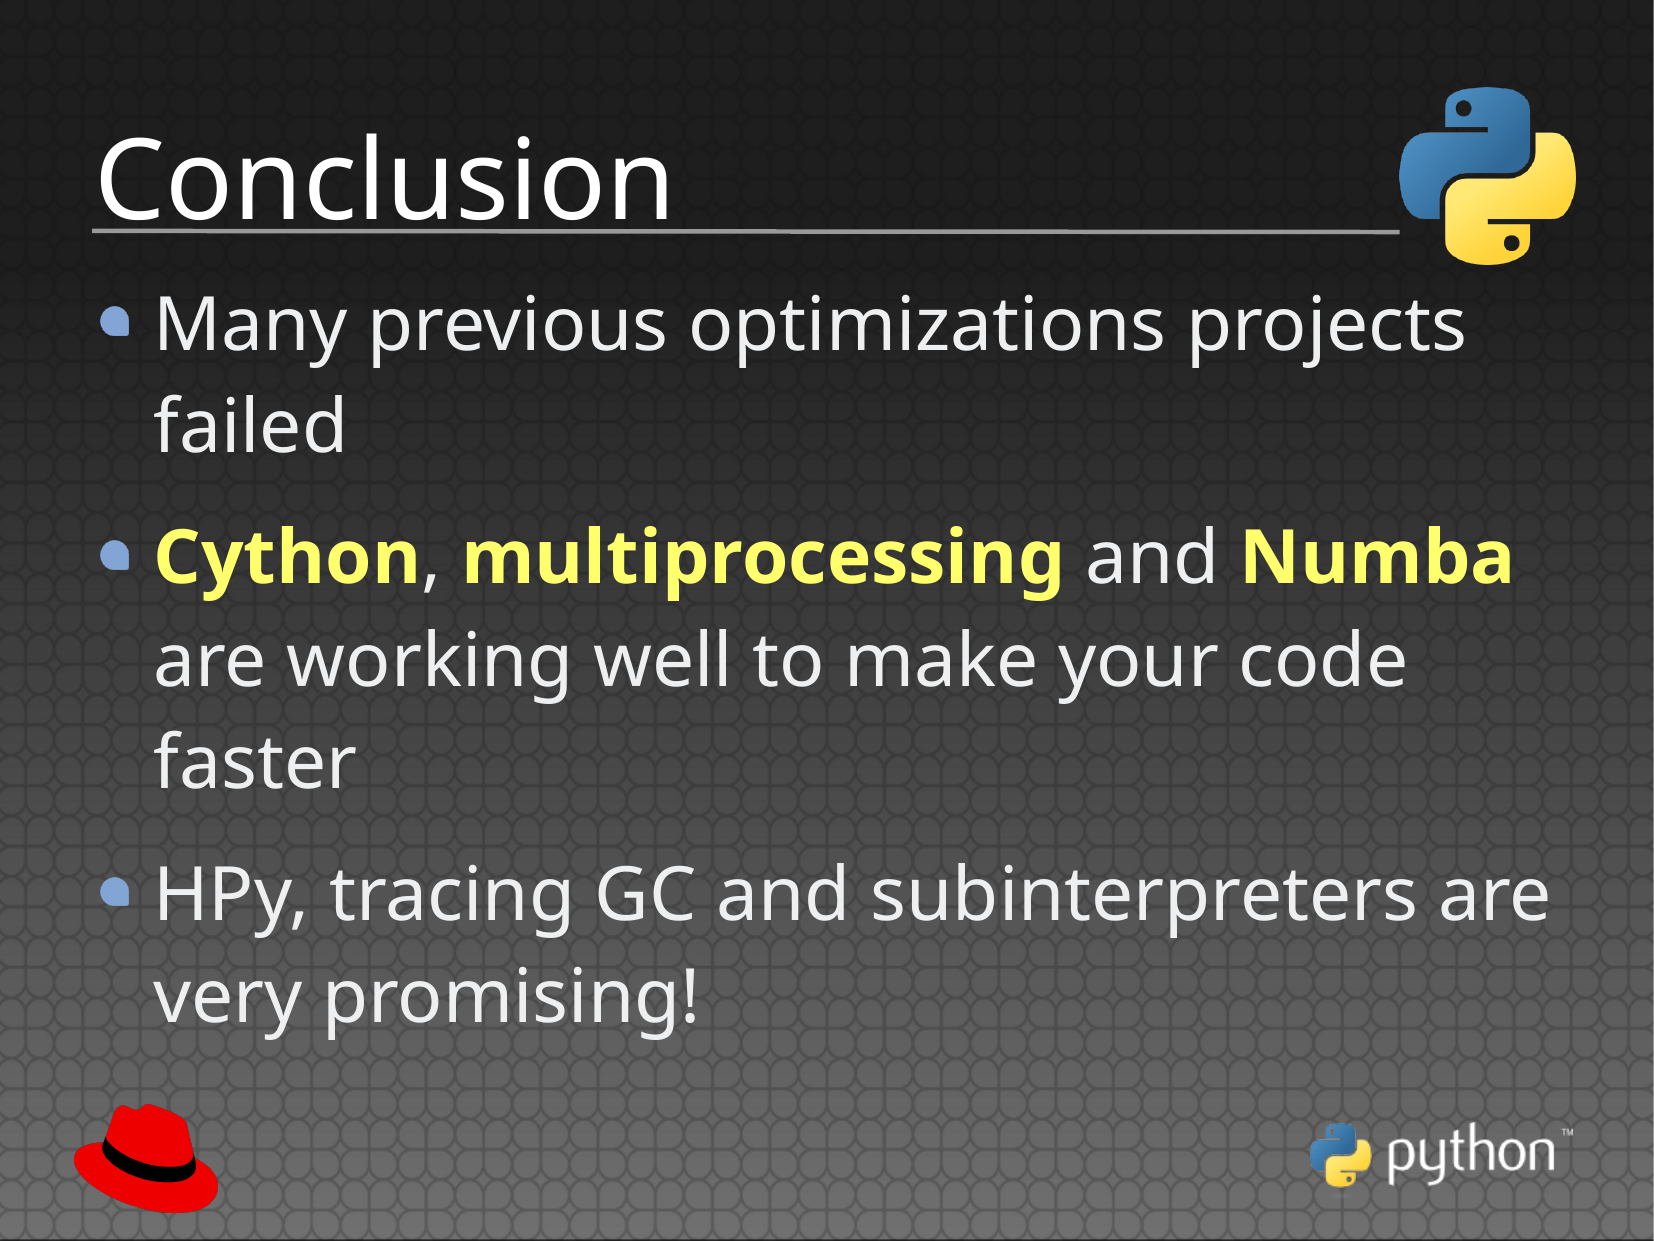

Conclusion
# Many previous optimizations projects failed
Cython, multiprocessing and Numba are working well to make your code faster
HPy, tracing GC and subinterpreters are very promising!